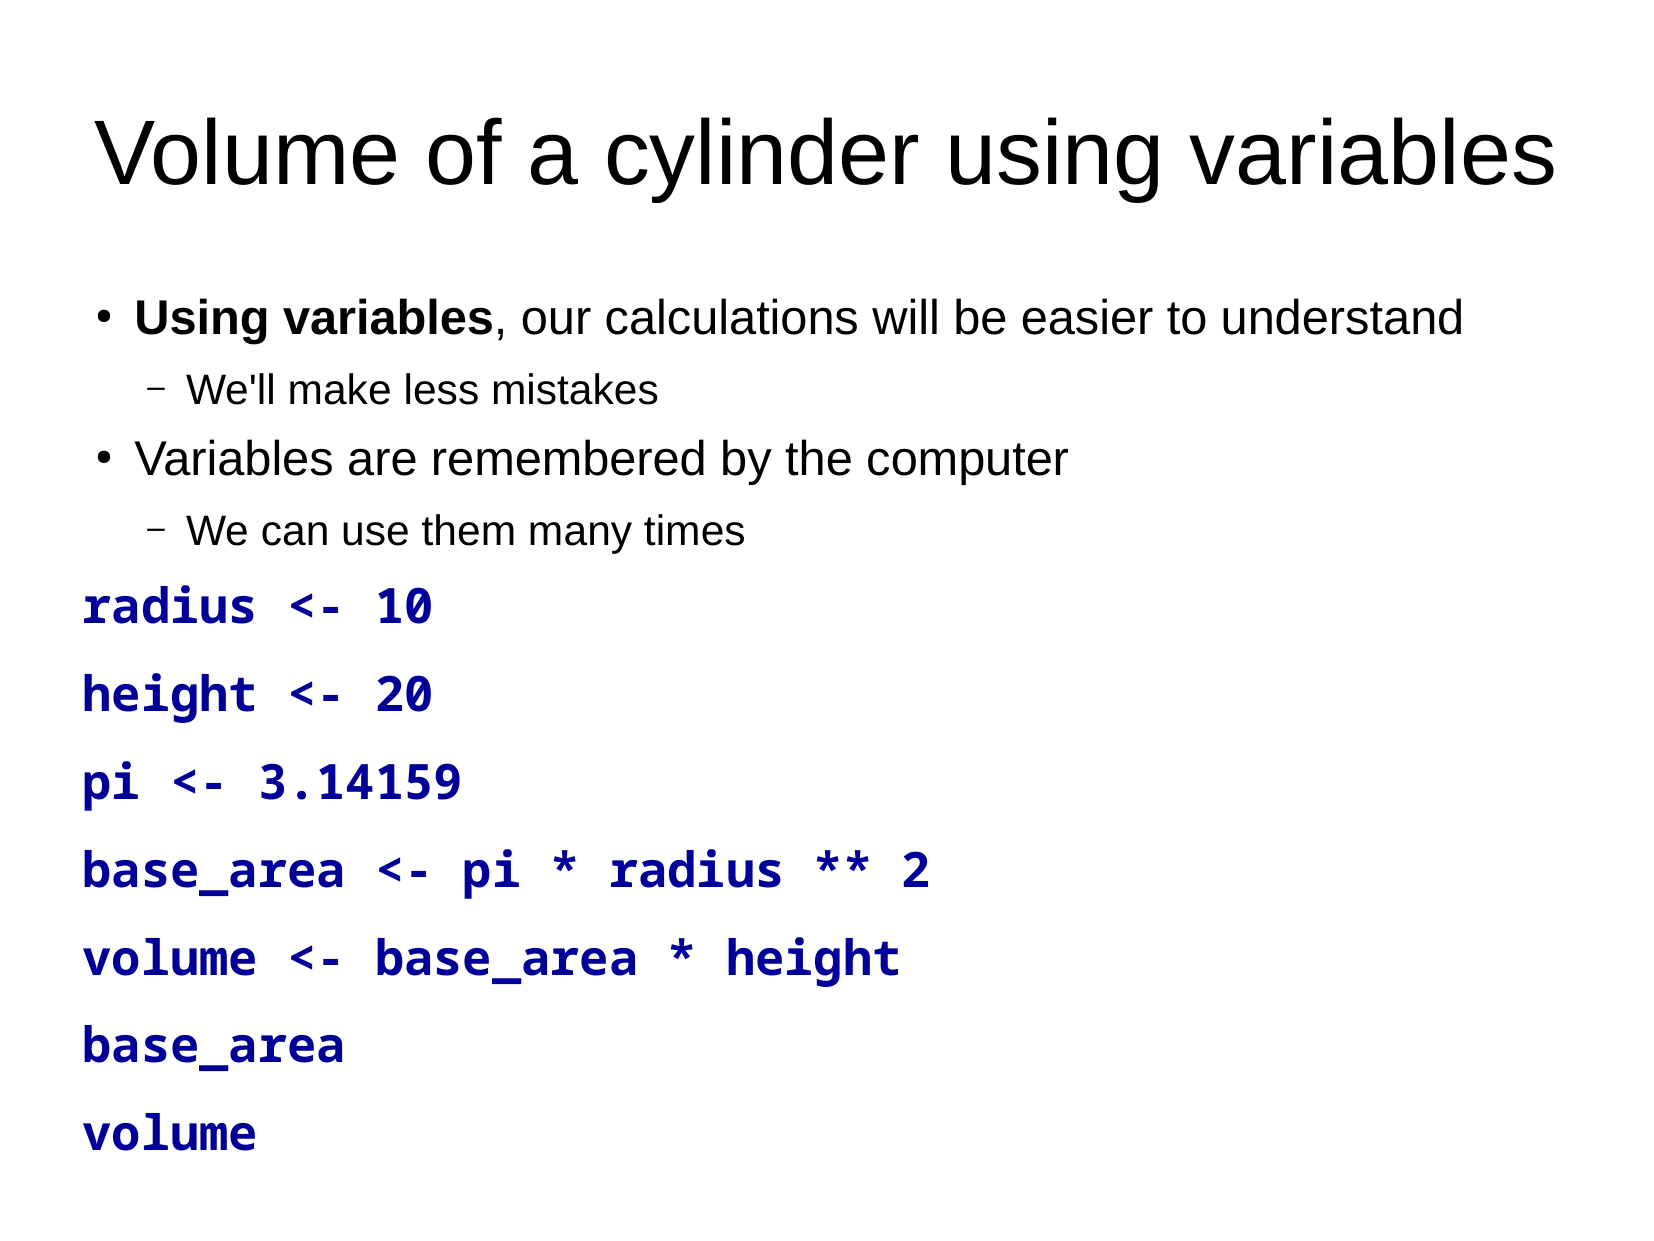

# Volume of a cylinder using variables
Using variables, our calculations will be easier to understand
We'll make less mistakes
Variables are remembered by the computer
We can use them many times
radius <- 10
height <- 20
pi <- 3.14159
base_area <- pi * radius ** 2
volume <- base_area * height
base_area
volume